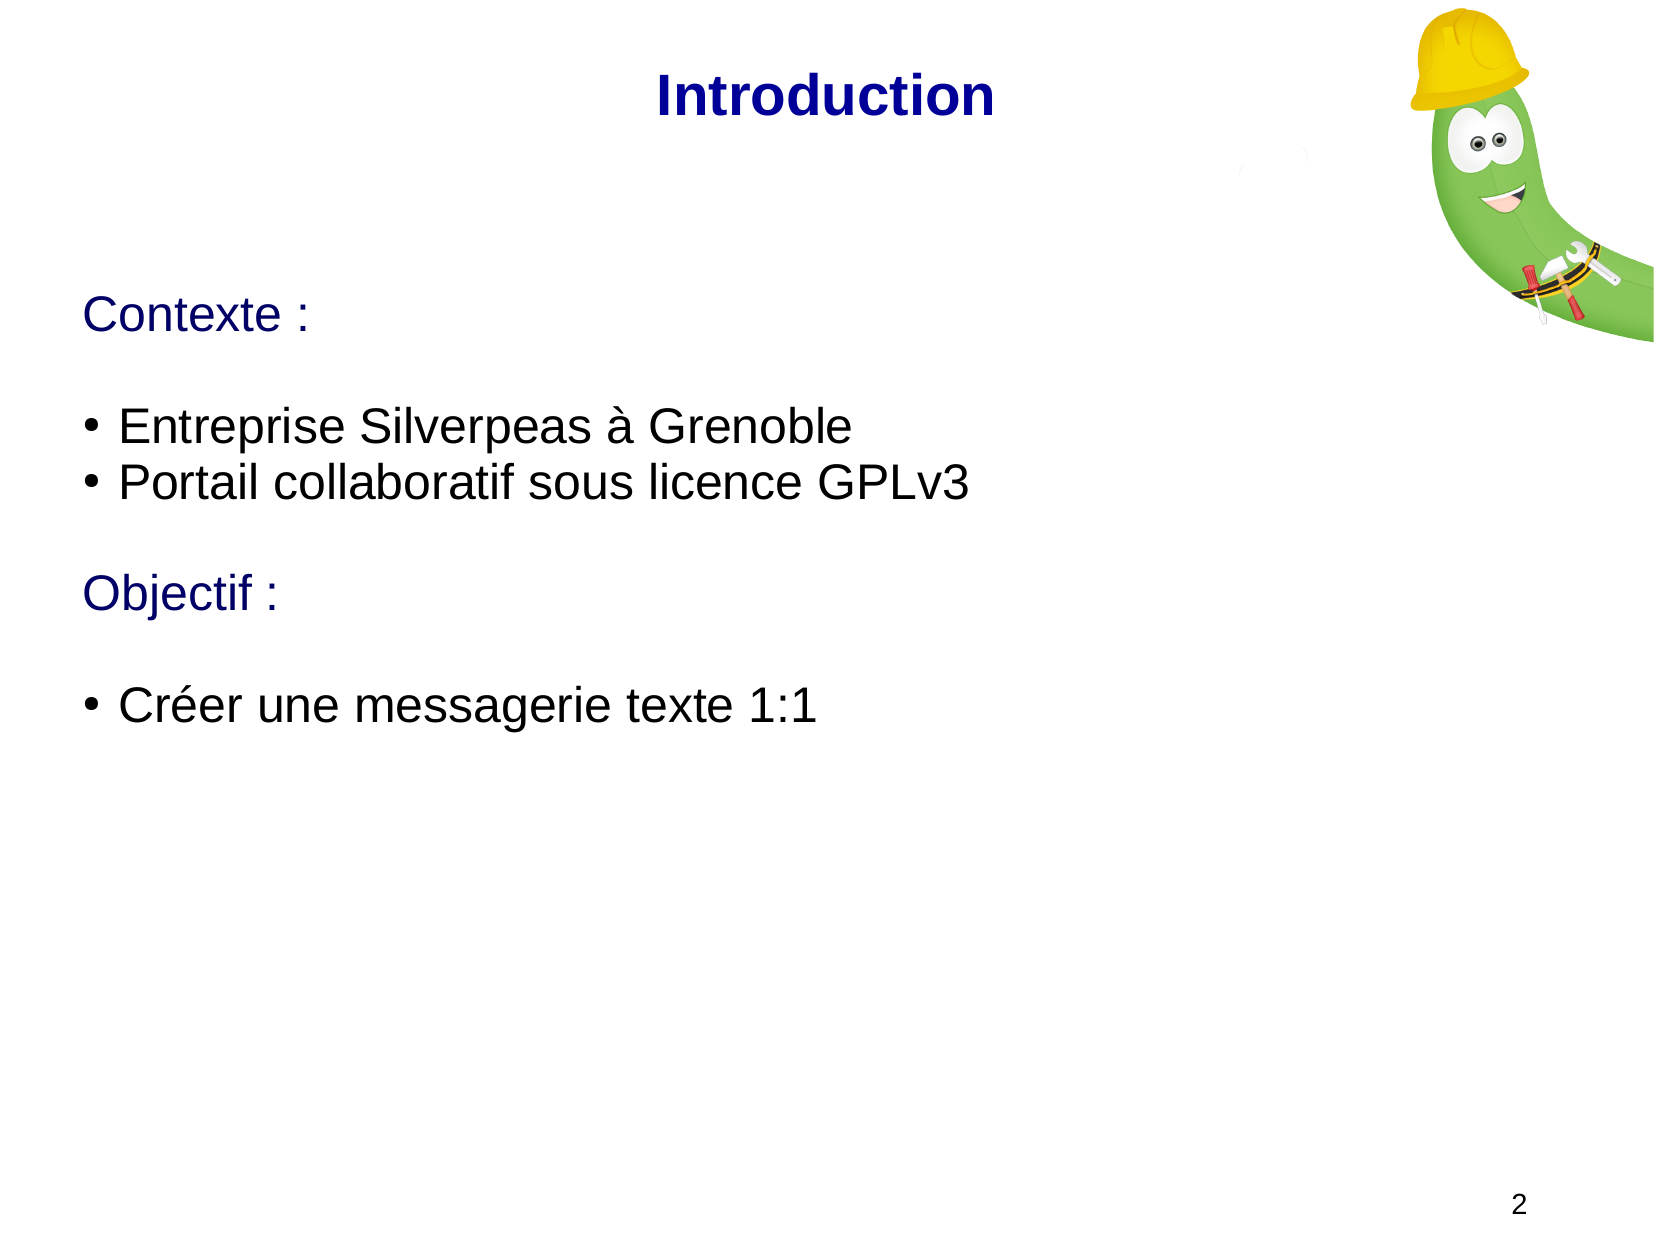

# Introduction
Contexte :
Entreprise Silverpeas à Grenoble
Portail collaboratif sous licence GPLv3
Objectif :
Créer une messagerie texte 1:1